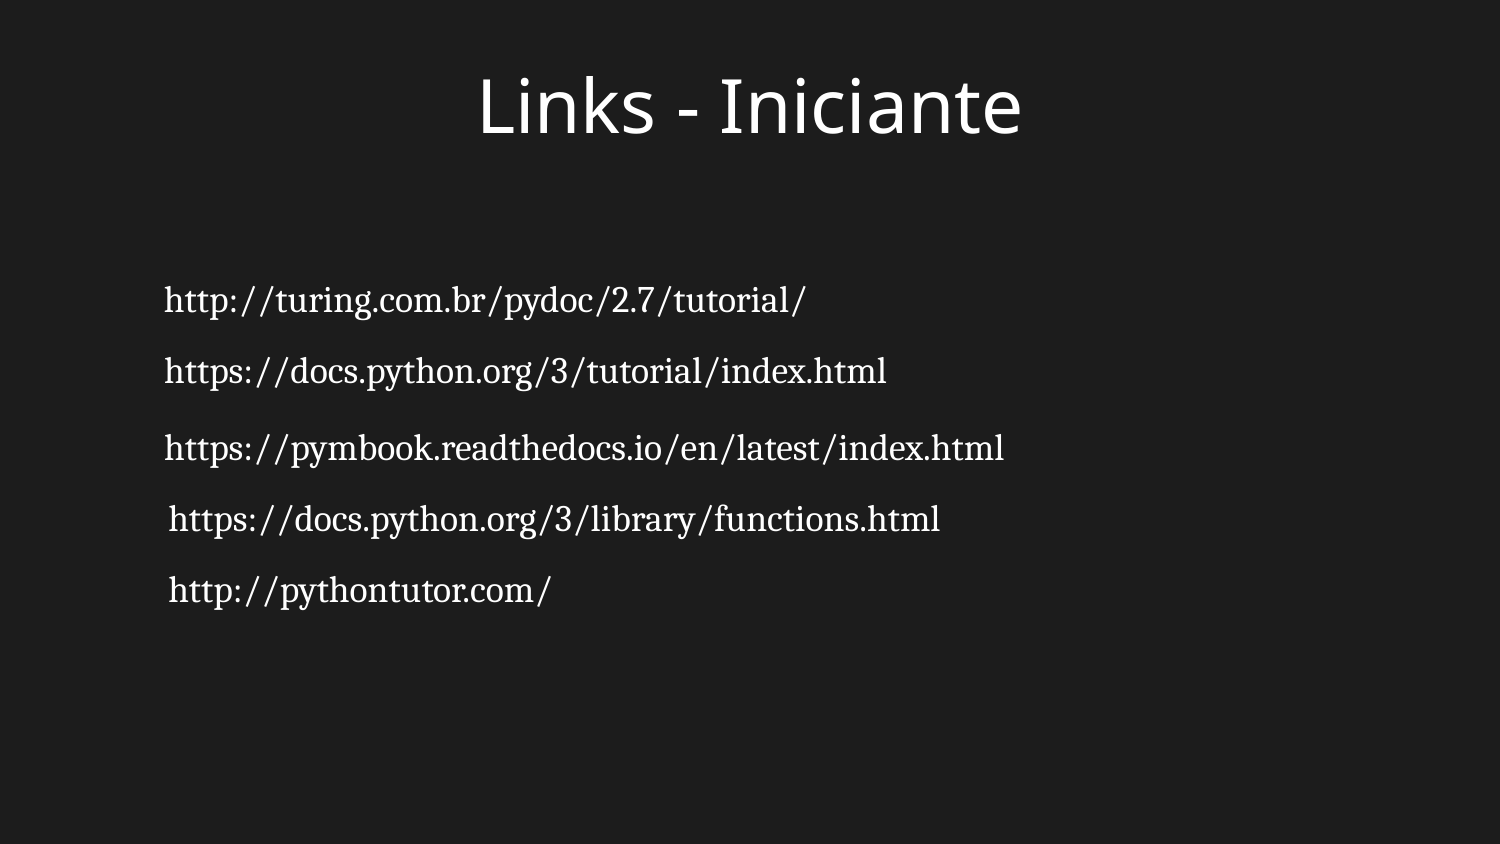

Links - Iniciante
http://turing.com.br/pydoc/2.7/tutorial/
https://docs.python.org/3/tutorial/index.html
https://pymbook.readthedocs.io/en/latest/index.html
https://docs.python.org/3/library/functions.html
http://pythontutor.com/